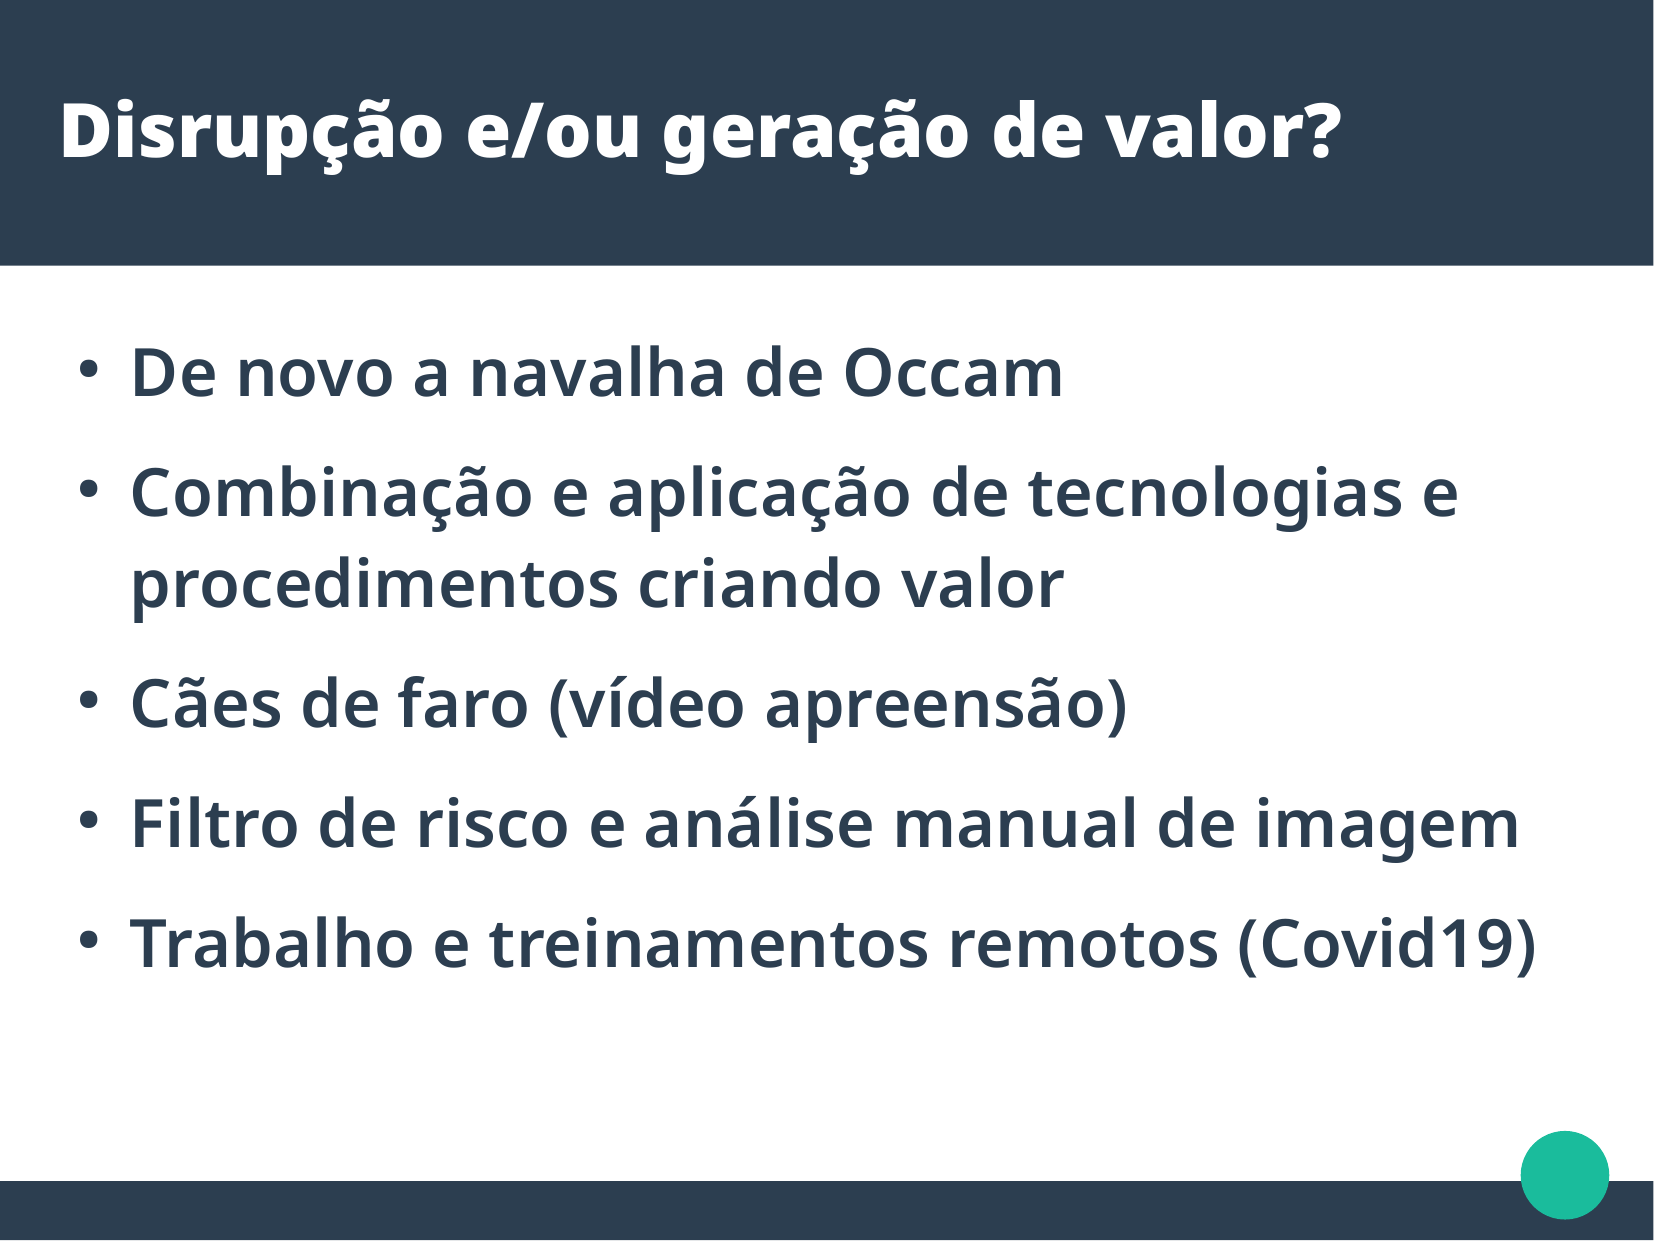

# Disrupção e/ou geração de valor?
De novo a navalha de Occam
Combinação e aplicação de tecnologias e procedimentos criando valor
Cães de faro (vídeo apreensão)
Filtro de risco e análise manual de imagem
Trabalho e treinamentos remotos (Covid19)